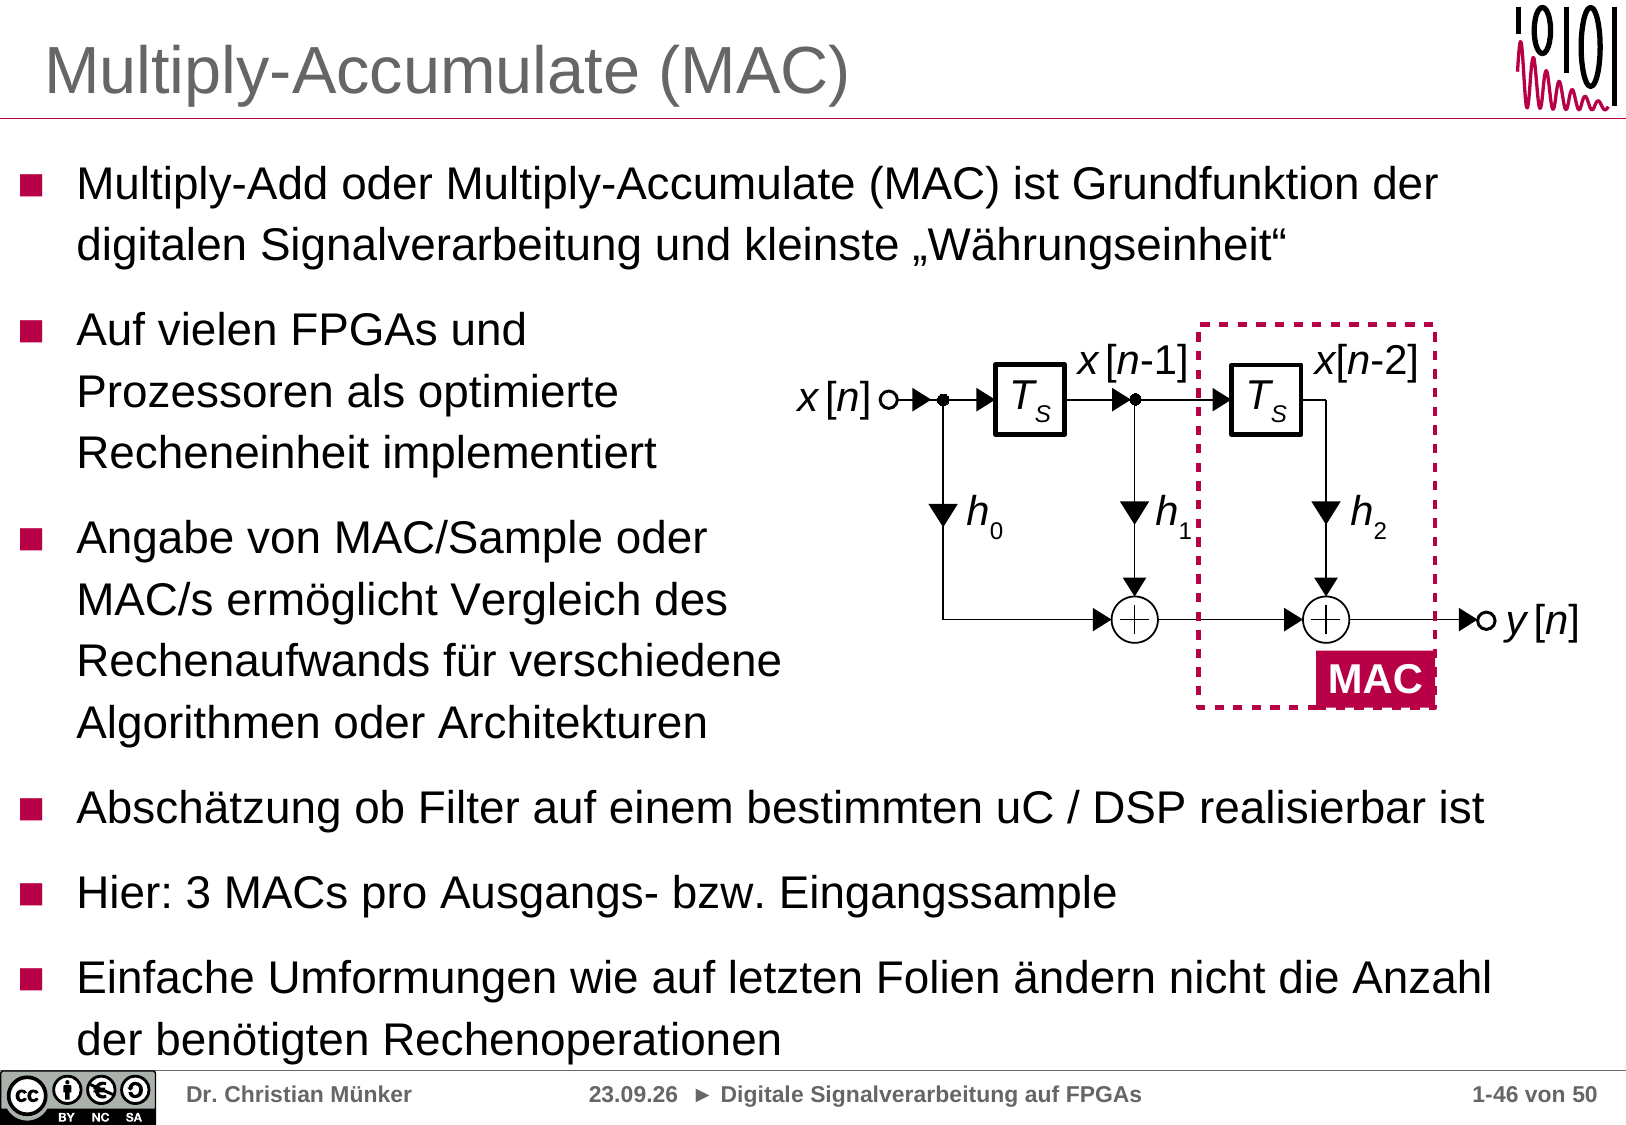

# Multiply-Accumulate (MAC)
Multiply-Add oder Multiply-Accumulate (MAC) ist Grundfunktion der digitalen Signalverarbeitung und kleinste „Währungseinheit“
Auf vielen FPGAs und
Prozessoren als optimierte
Recheneinheit implementiert
Angabe von MAC/Sample oder
MAC/s ermöglicht Vergleich des
Rechenaufwands für verschiedene
Algorithmen oder Architekturen
Abschätzung ob Filter auf einem bestimmten uC / DSP realisierbar ist
Hier: 3 MACs pro Ausgangs- bzw. Eingangssample
Einfache Umformungen wie auf letzten Folien ändern nicht die Anzahl der benötigten Rechenoperationen
MAC
x [n-1]
x[n-2]
TS
TS
x [n]
h0
h1
h2
y [n]